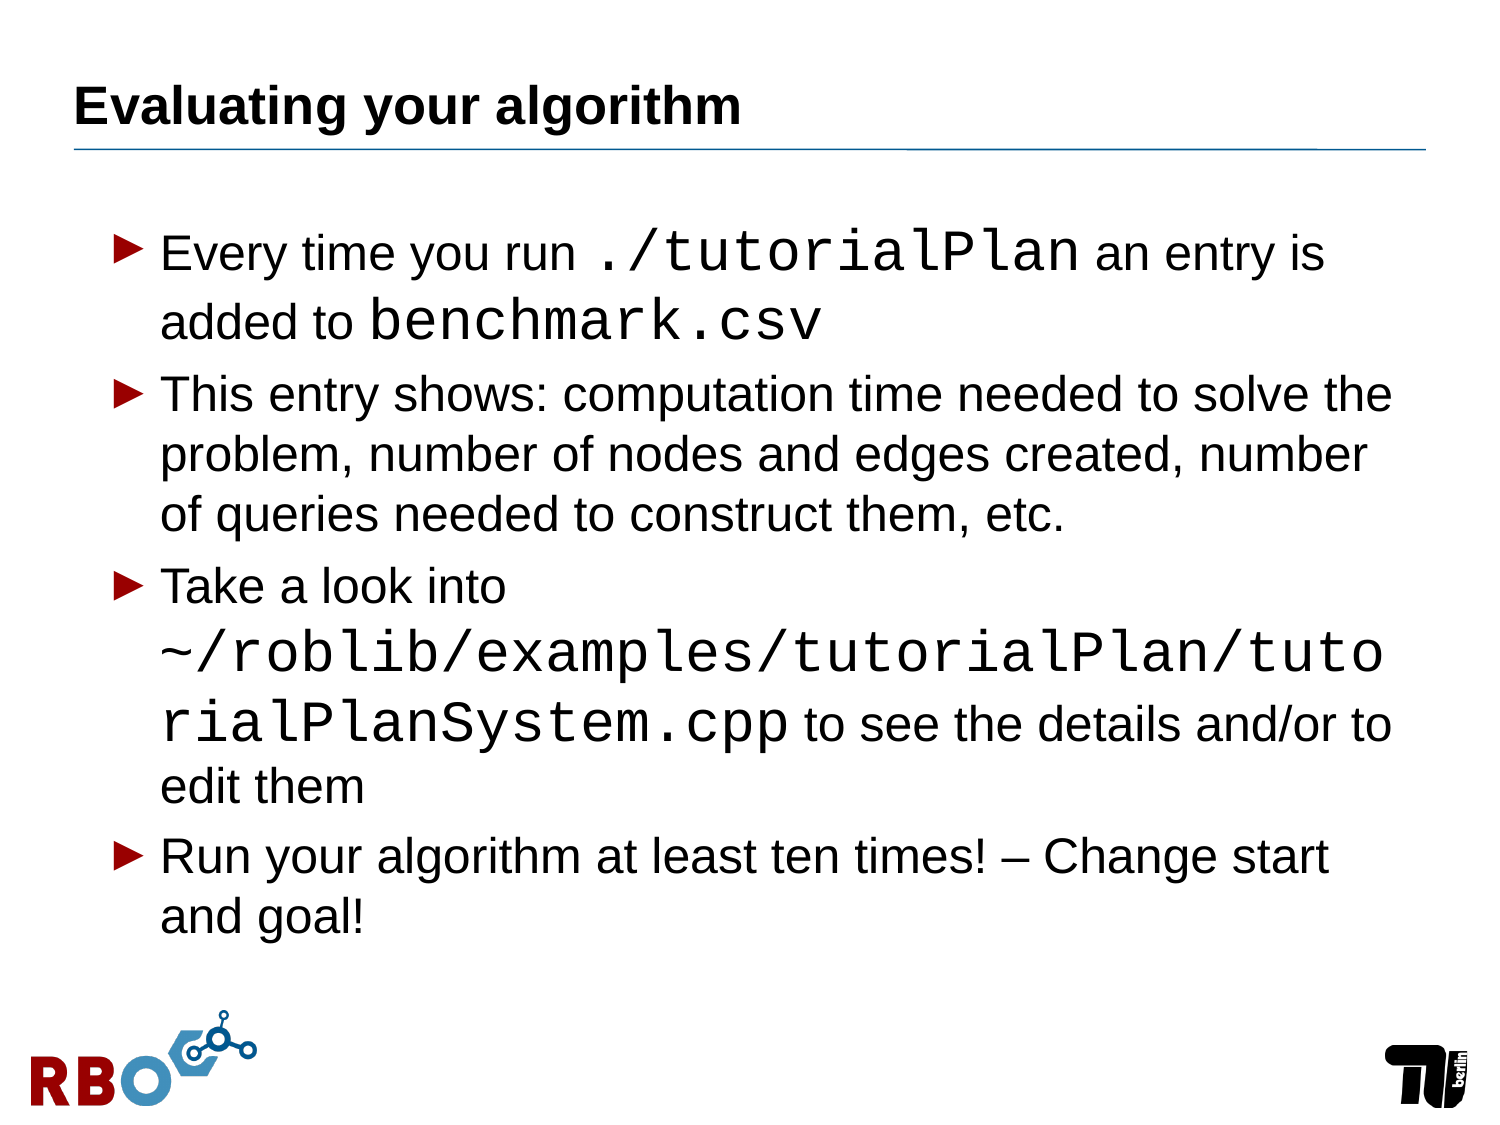

# Evaluating your algorithm
Every time you run ./tutorialPlan an entry is added to benchmark.csv
This entry shows: computation time needed to solve the problem, number of nodes and edges created, number of queries needed to construct them, etc.
Take a look into ~/roblib/examples/tutorialPlan/tutorialPlanSystem.cpp to see the details and/or to edit them
Run your algorithm at least ten times! – Change start and goal!